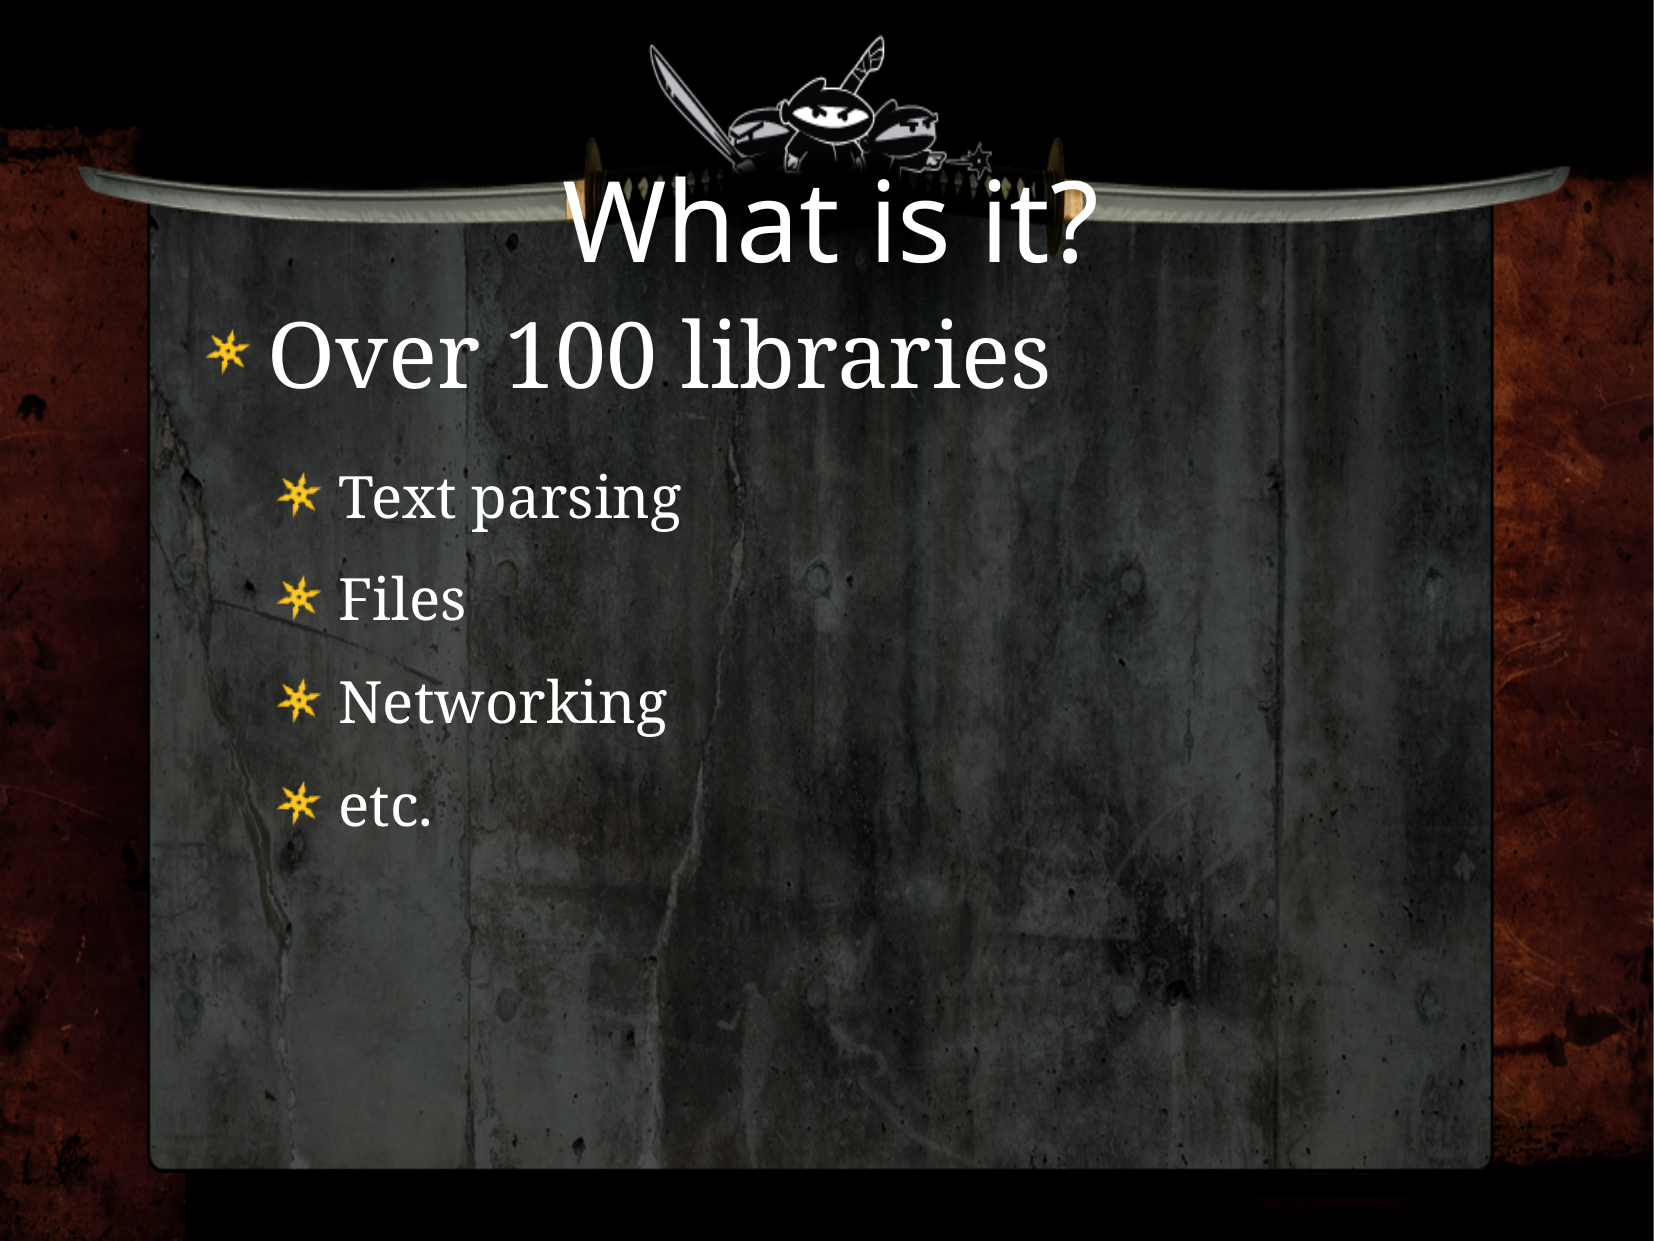

# What is it?
Over 100 libraries
Text parsing
Files
Networking
etc.